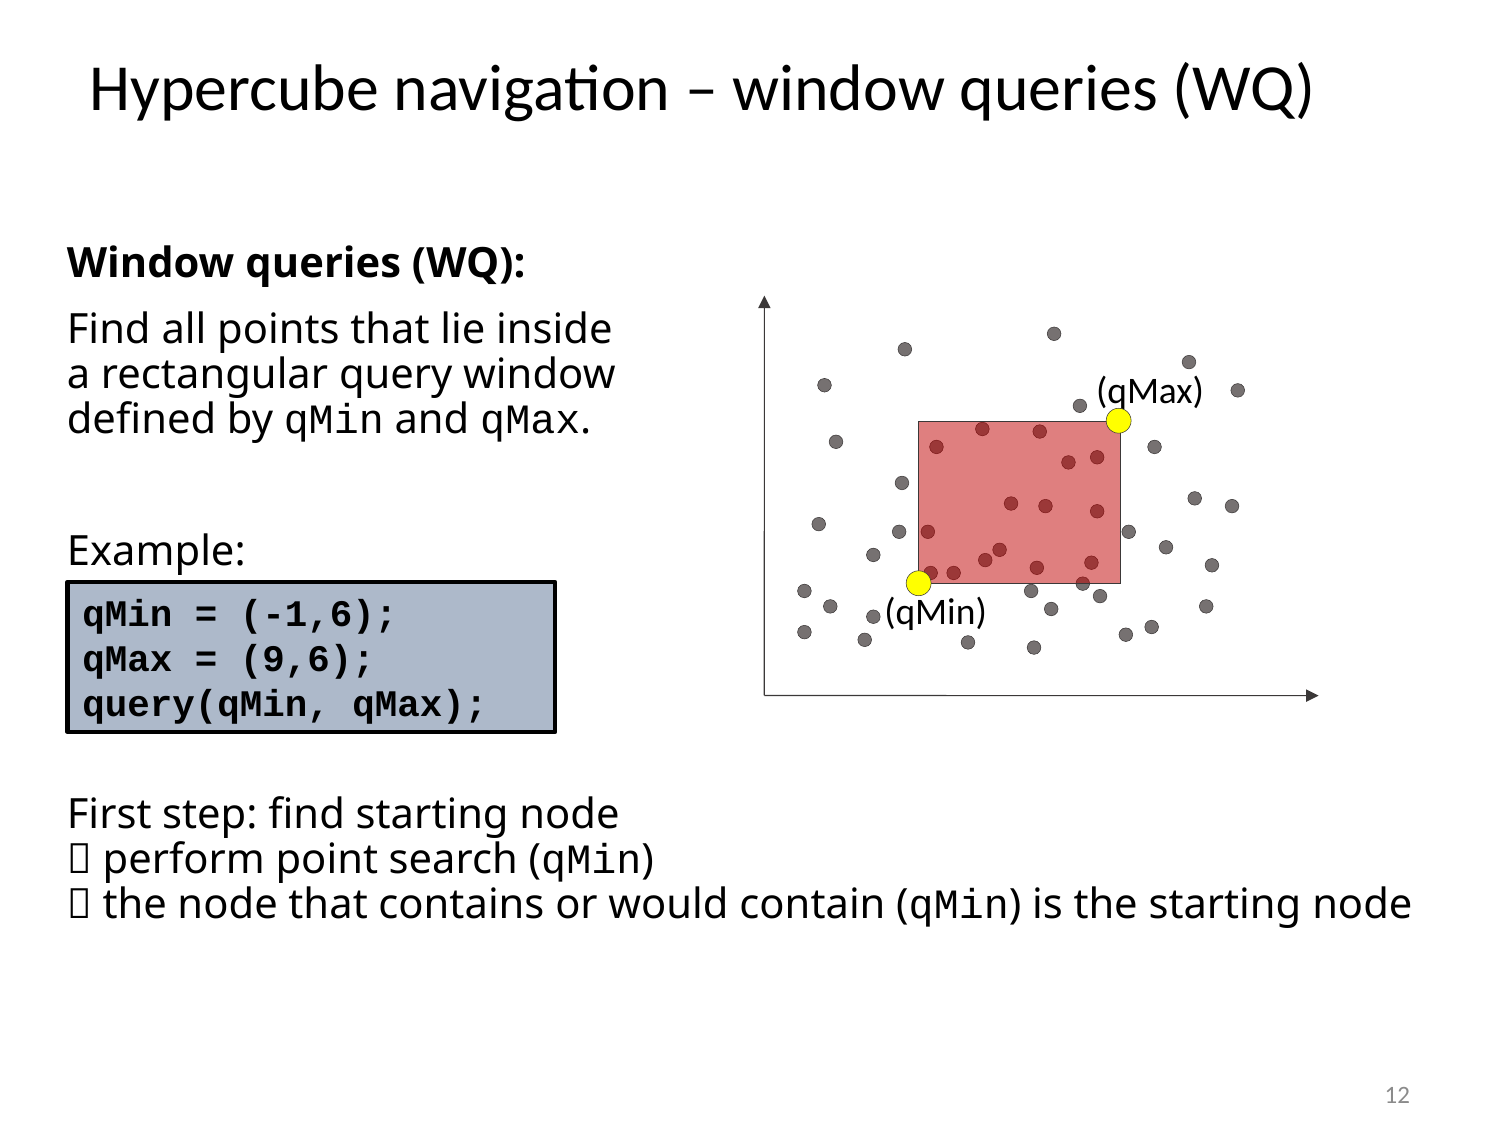

Hypercube navigation – window queries (WQ)
Window queries (WQ):
Find all points that lie inside
a rectangular query window
defined by qMin and qMax.
Example:
First step: find starting node
 perform point search (qMin)
 the node that contains or would contain (qMin) is the starting node
(qMax)
(qMin)
qMin = (-1,6);
qMax = (9,6);
query(qMin, qMax);